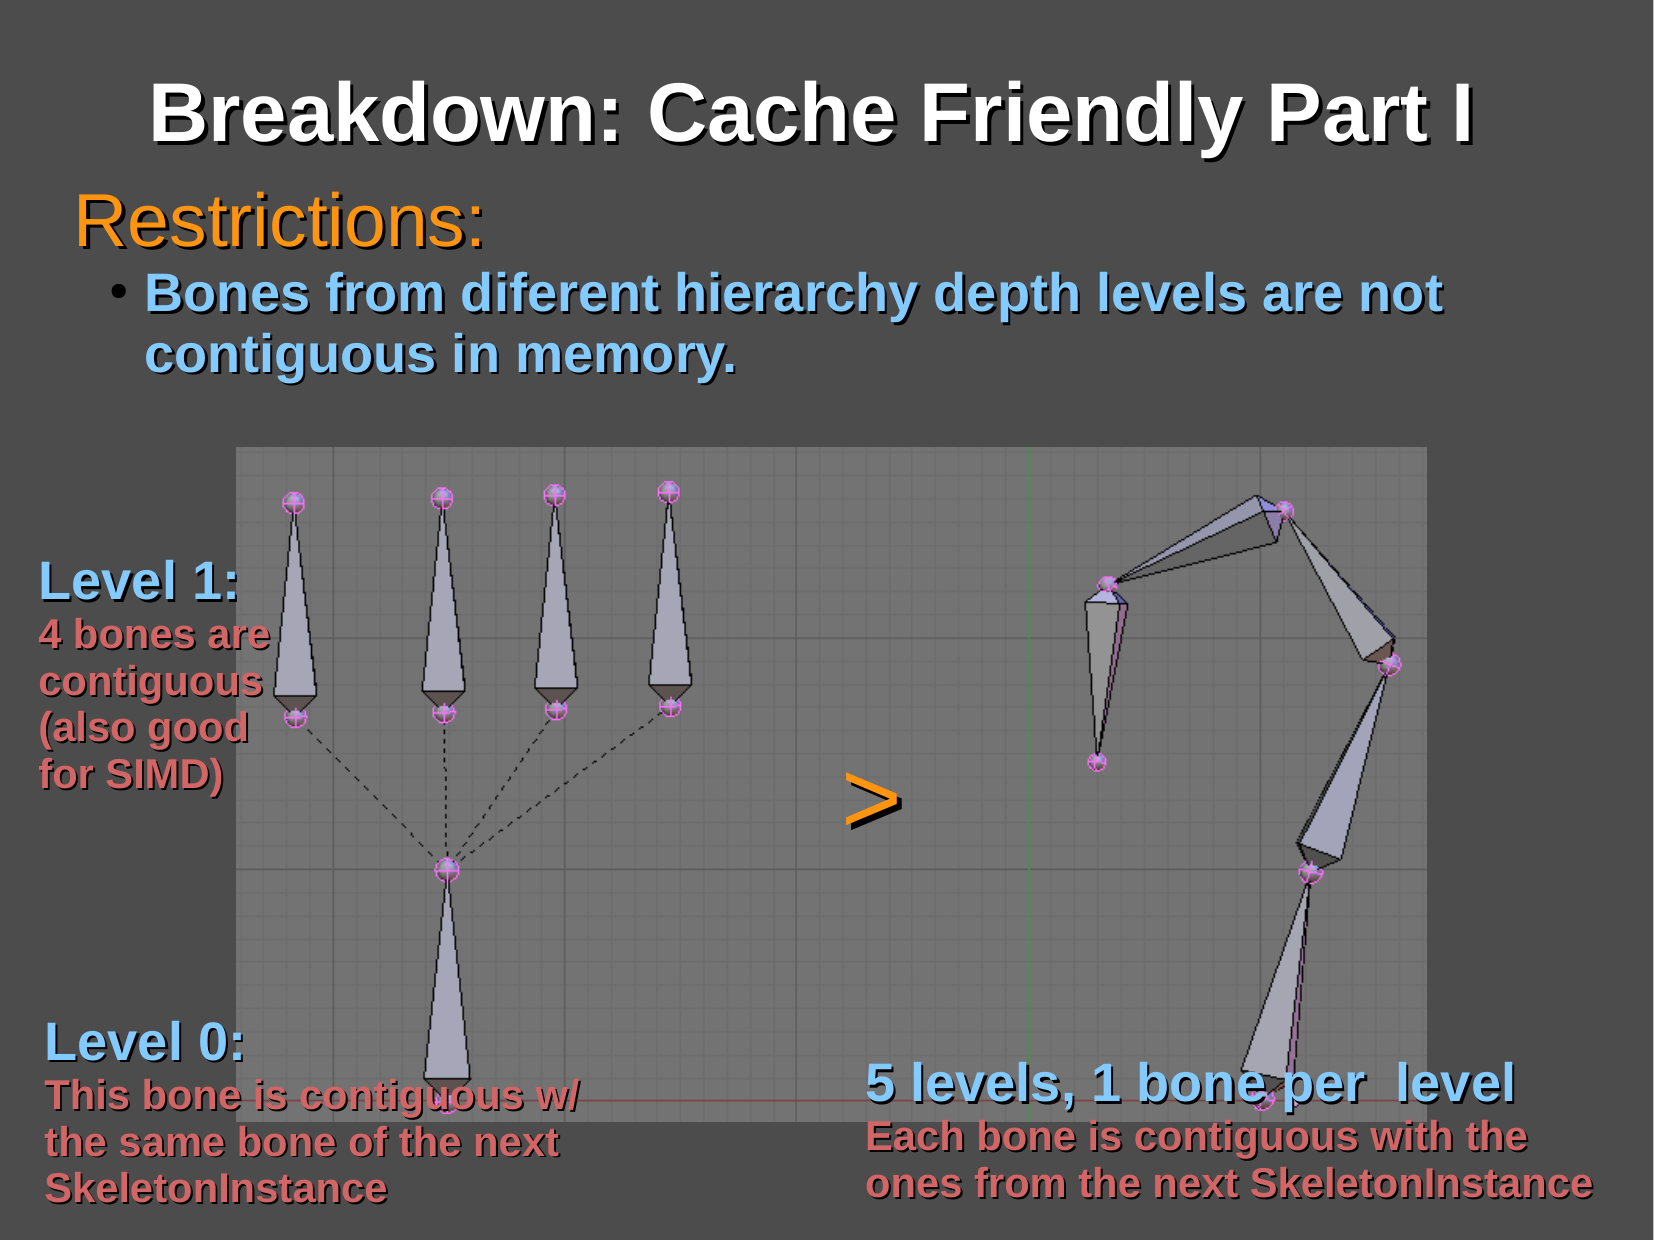

Breakdown: Cache Friendly Part I
Restrictions:
Bones from diferent hierarchy depth levels are not contiguous in memory.
Level 1:
4 bones are contiguous
(also good for SIMD)
>
Level 0:
This bone is contiguous w/ the same bone of the next SkeletonInstance
5 levels, 1 bone per level
Each bone is contiguous with the ones from the next SkeletonInstance